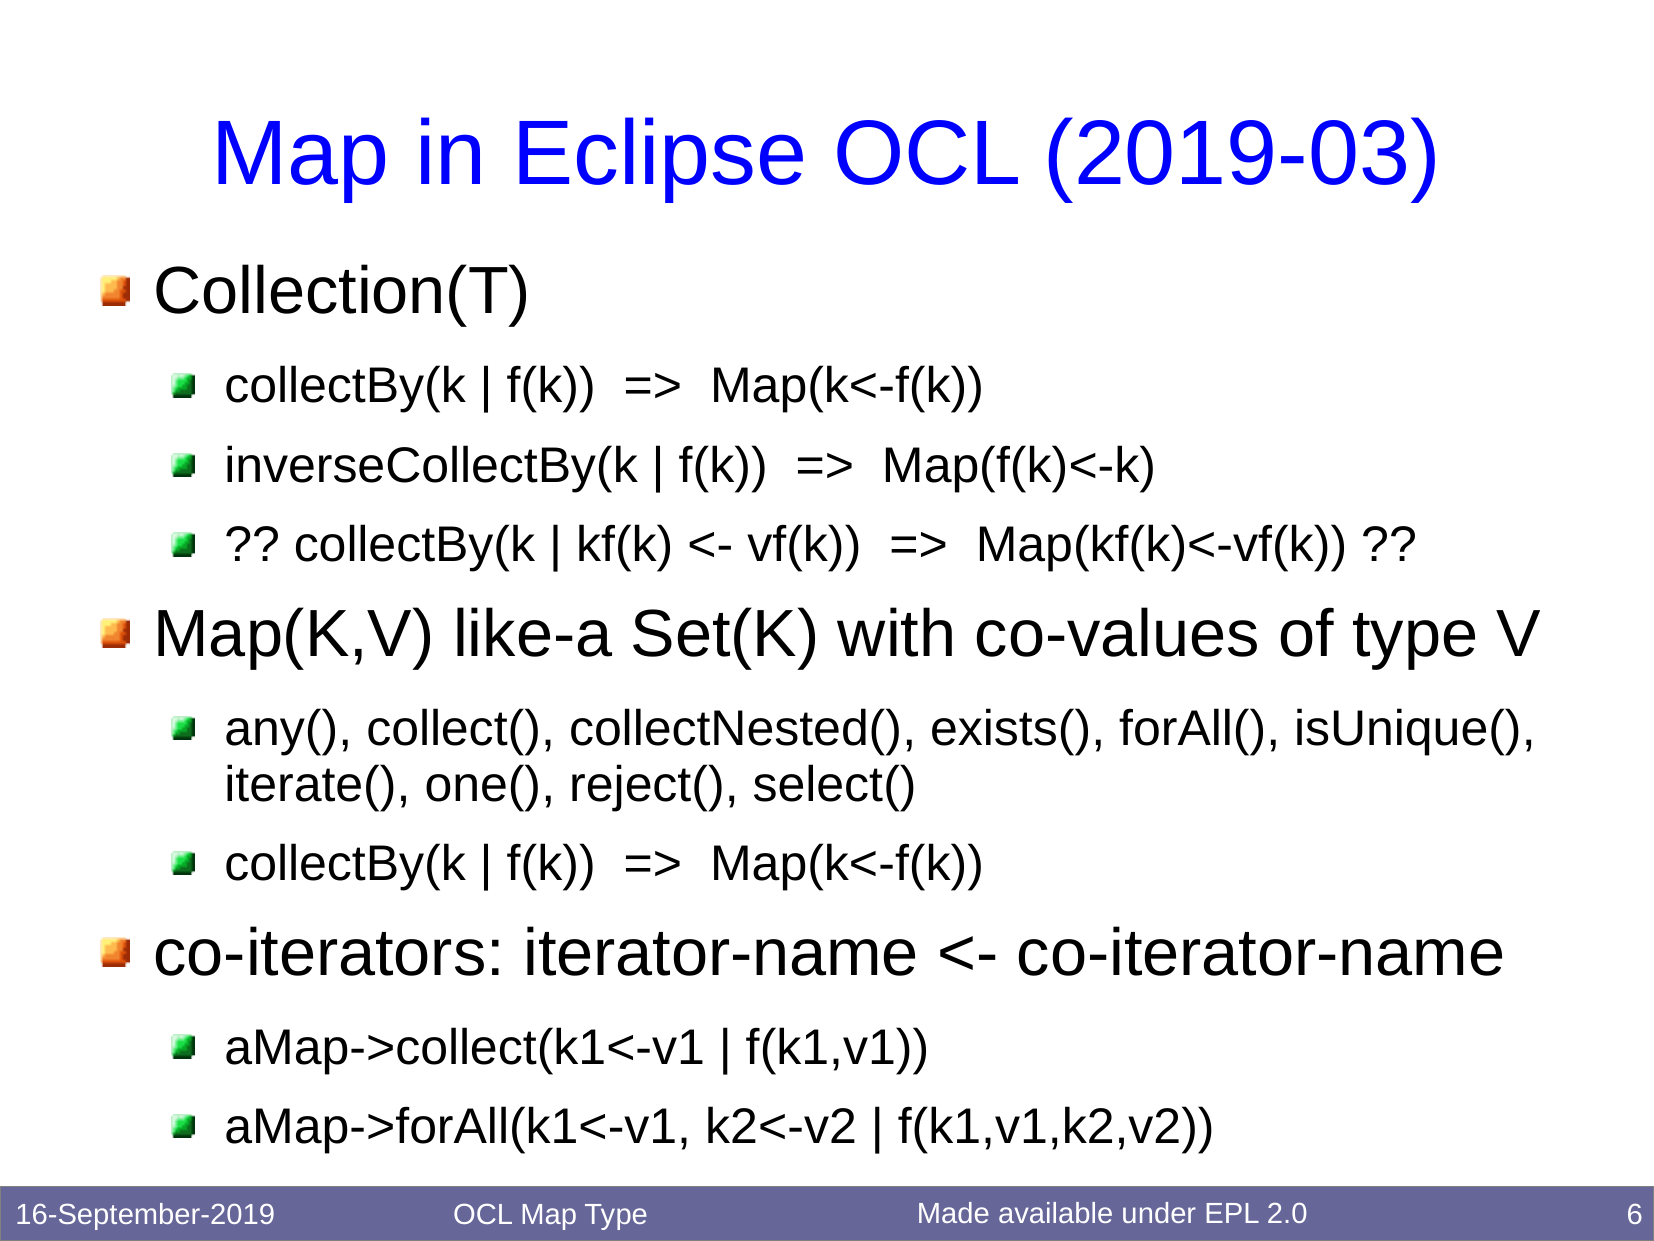

# Map in Eclipse OCL (2019-03)
Collection(T)
collectBy(k | f(k)) => Map(k<-f(k))
inverseCollectBy(k | f(k)) => Map(f(k)<-k)
?? collectBy(k | kf(k) <- vf(k)) => Map(kf(k)<-vf(k)) ??
Map(K,V) like-a Set(K) with co-values of type V
any(), collect(), collectNested(), exists(), forAll(), isUnique(), iterate(), one(), reject(), select()
collectBy(k | f(k)) => Map(k<-f(k))
co-iterators: iterator-name <- co-iterator-name
aMap->collect(k1<-v1 | f(k1,v1))
aMap->forAll(k1<-v1, k2<-v2 | f(k1,v1,k2,v2))
16-September-2019
OCL Map Type
6